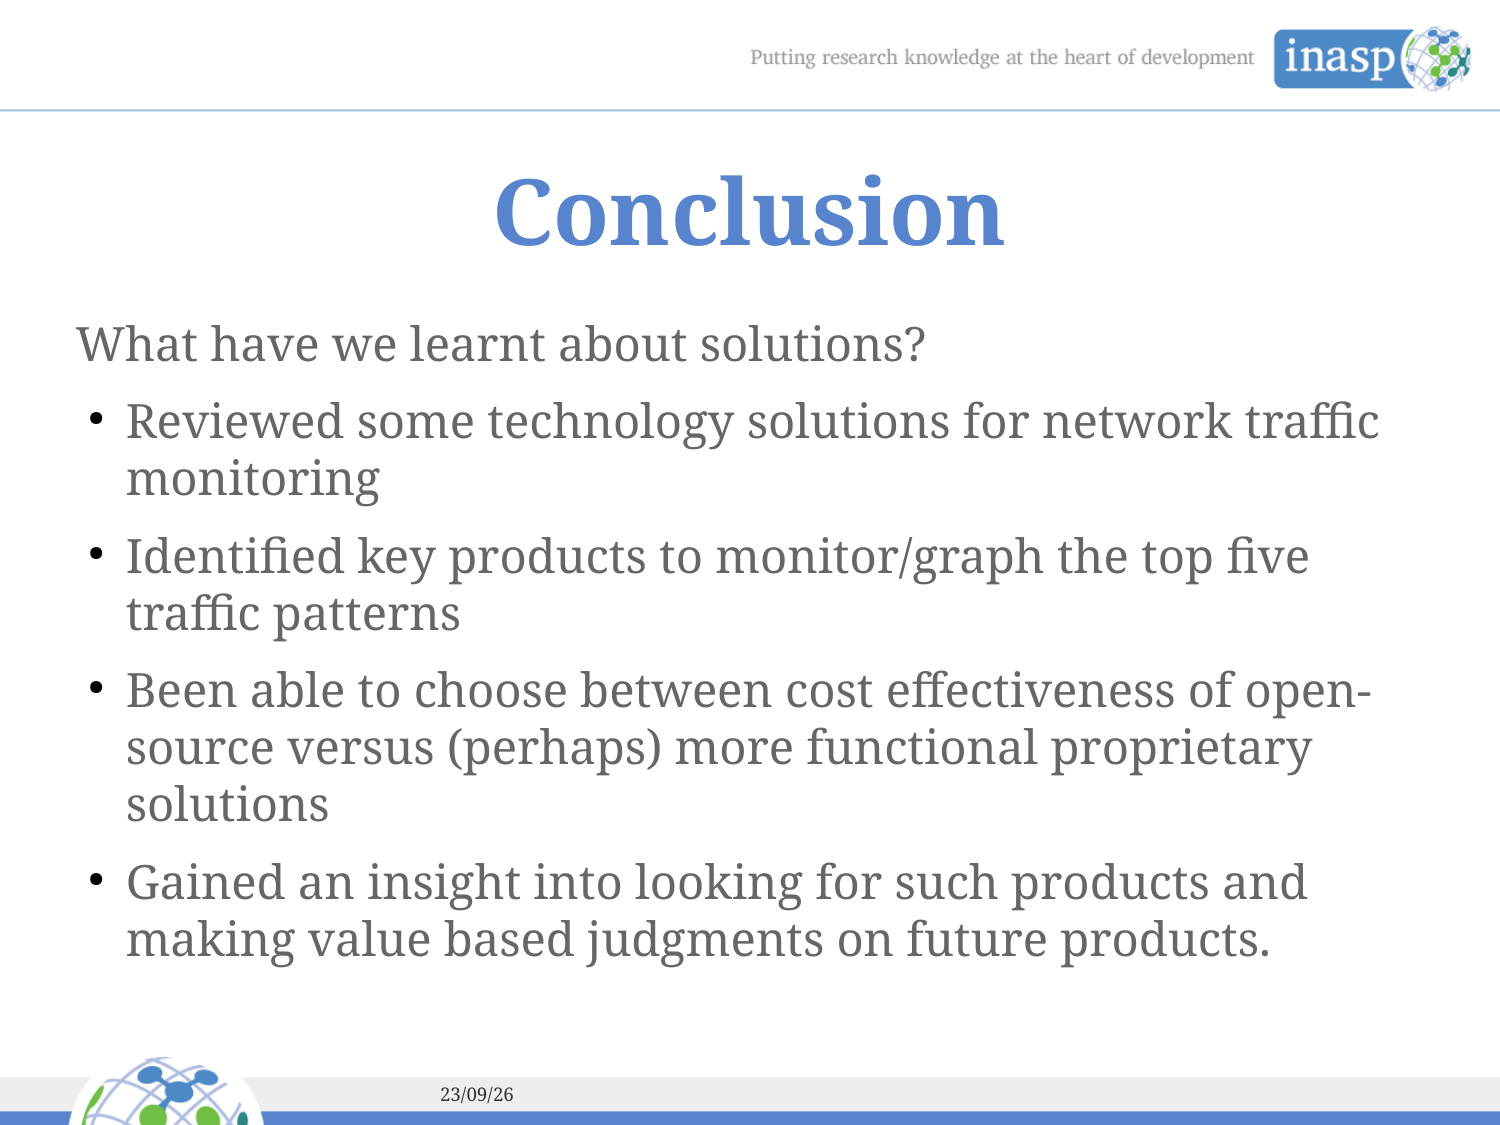

# Conclusion
What have we learnt about solutions?
Reviewed some technology solutions for network traffic monitoring
Identified key products to monitor/graph the top five traffic patterns
Been able to choose between cost effectiveness of open-source versus (perhaps) more functional proprietary solutions
Gained an insight into looking for such products and making value based judgments on future products.